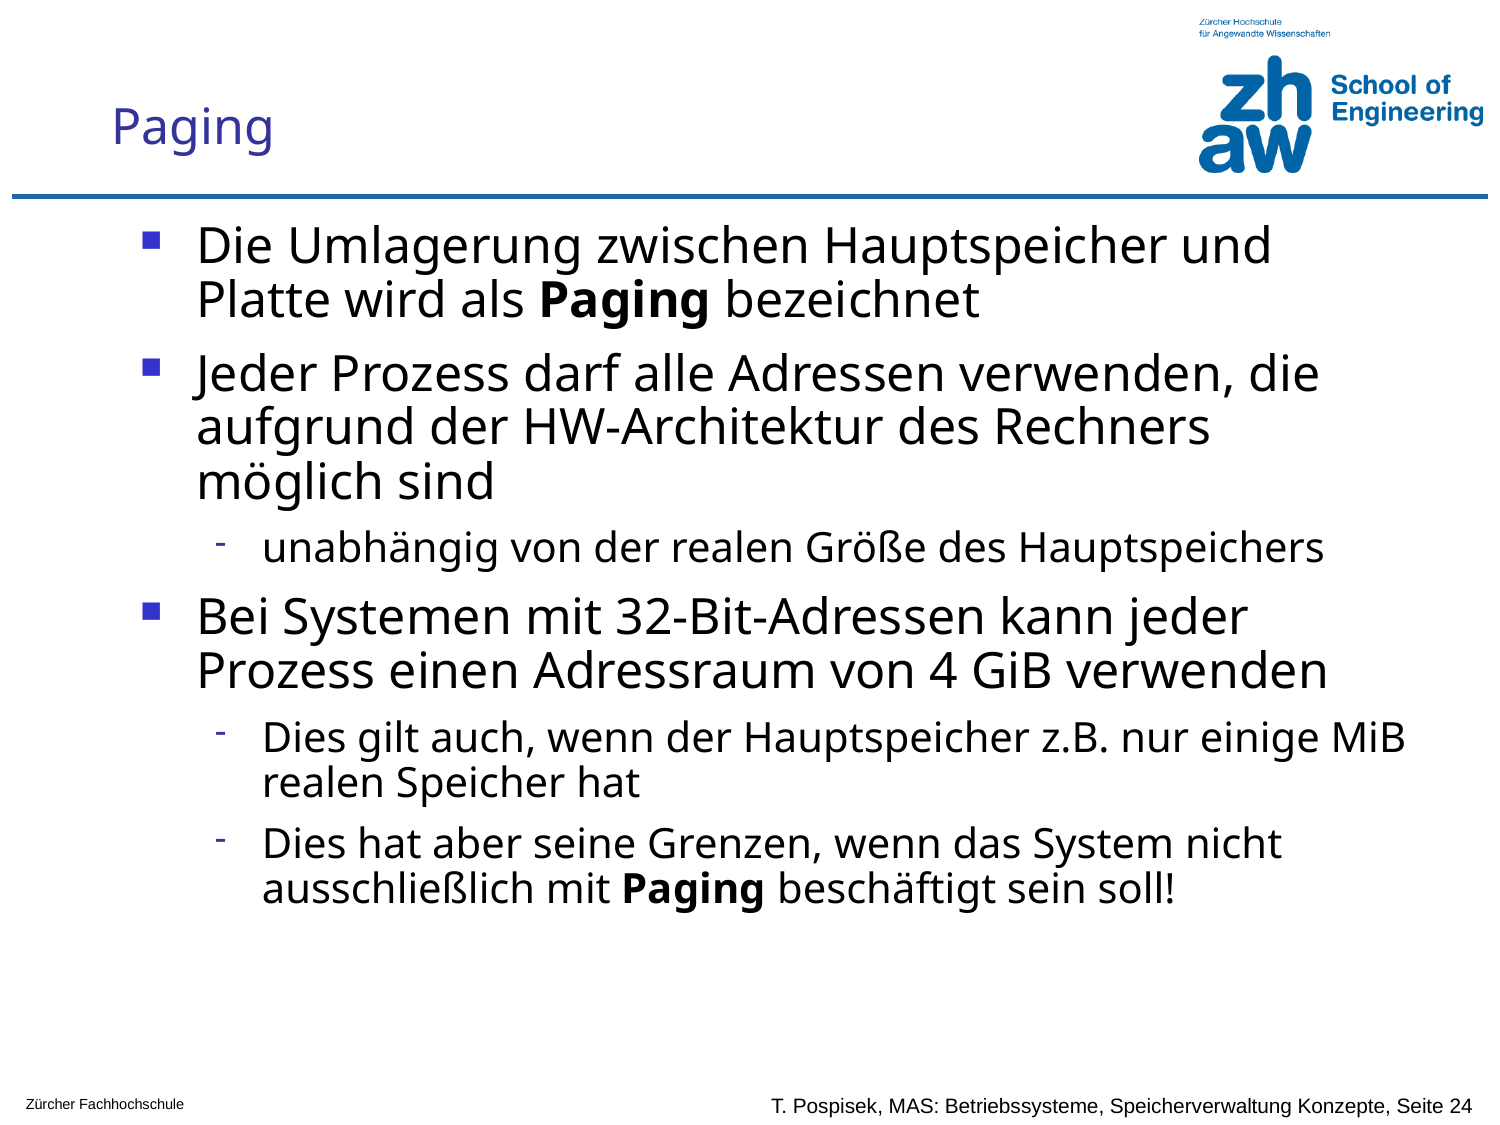

# Paging
Die Umlagerung zwischen Hauptspeicher und Platte wird als Paging bezeichnet
Jeder Prozess darf alle Adressen verwenden, die aufgrund der HW-Architektur des Rechners möglich sind
unabhängig von der realen Größe des Hauptspeichers
Bei Systemen mit 32-Bit-Adressen kann jeder Prozess einen Adressraum von 4 GiB verwenden
Dies gilt auch, wenn der Hauptspeicher z.B. nur einige MiB realen Speicher hat
Dies hat aber seine Grenzen, wenn das System nicht ausschließlich mit Paging beschäftigt sein soll!